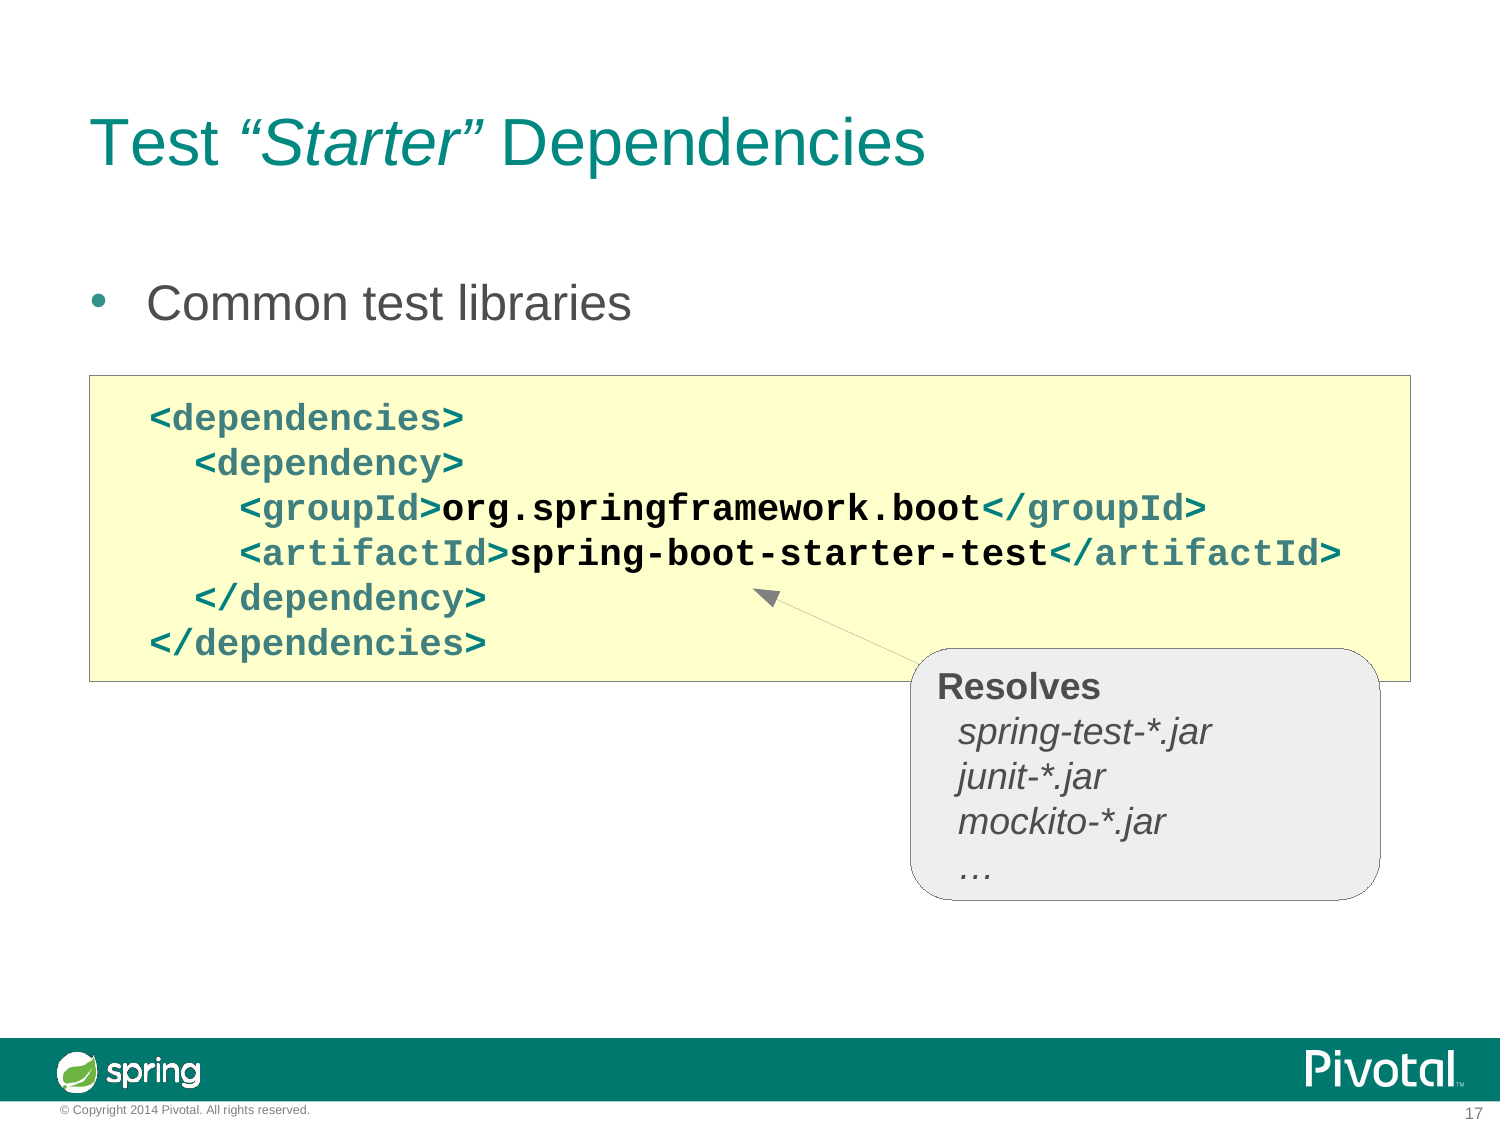

# Test “Starter” Dependencies
Common test libraries
 <dependencies>
 <dependency>
 <groupId>org.springframework.boot</groupId>
 <artifactId>spring-boot-starter-test</artifactId>
 </dependency>
 </dependencies>
Resolves
 spring-test-*.jar
 junit-*.jar
 mockito-*.jar
 …